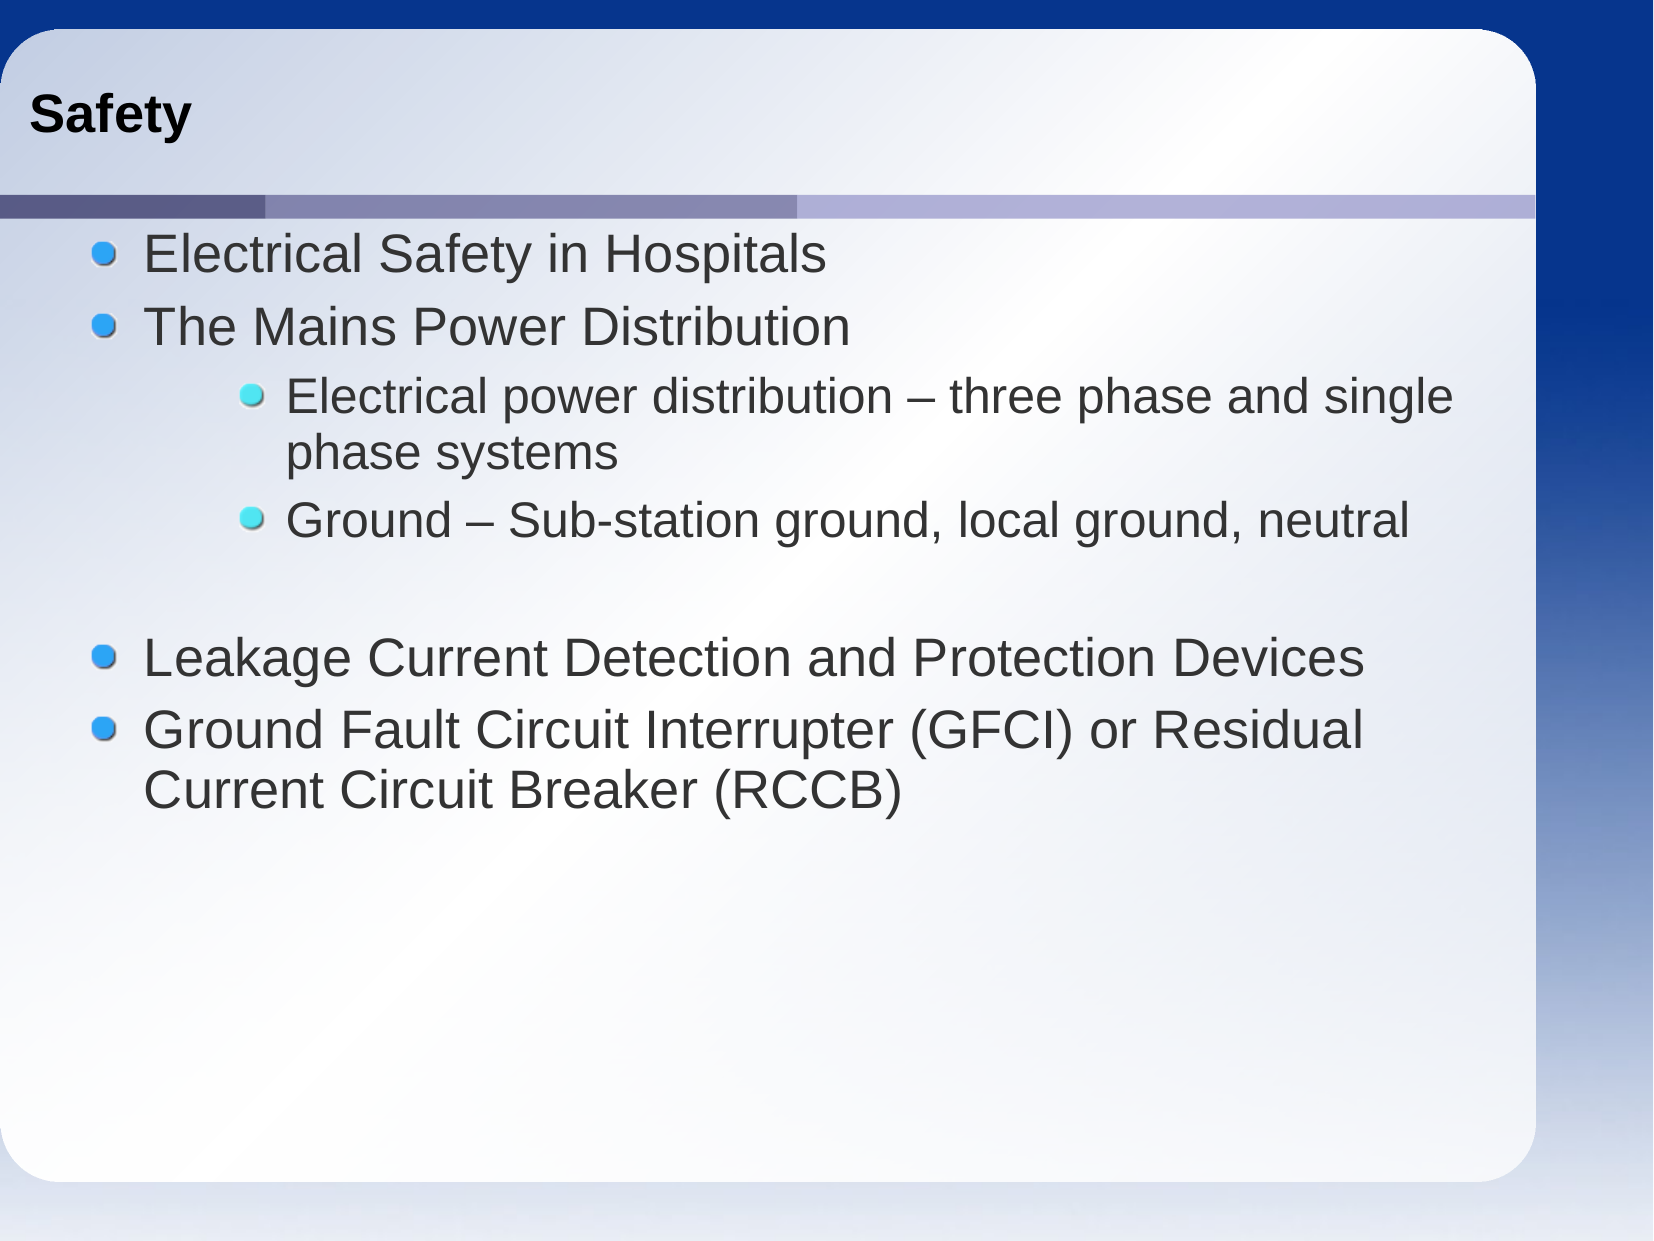

# Safety
Electrical Safety in Hospitals
The Mains Power Distribution
Electrical power distribution – three phase and single phase systems
Ground – Sub-station ground, local ground, neutral
Leakage Current Detection and Protection Devices
Ground Fault Circuit Interrupter (GFCI) or Residual Current Circuit Breaker (RCCB)